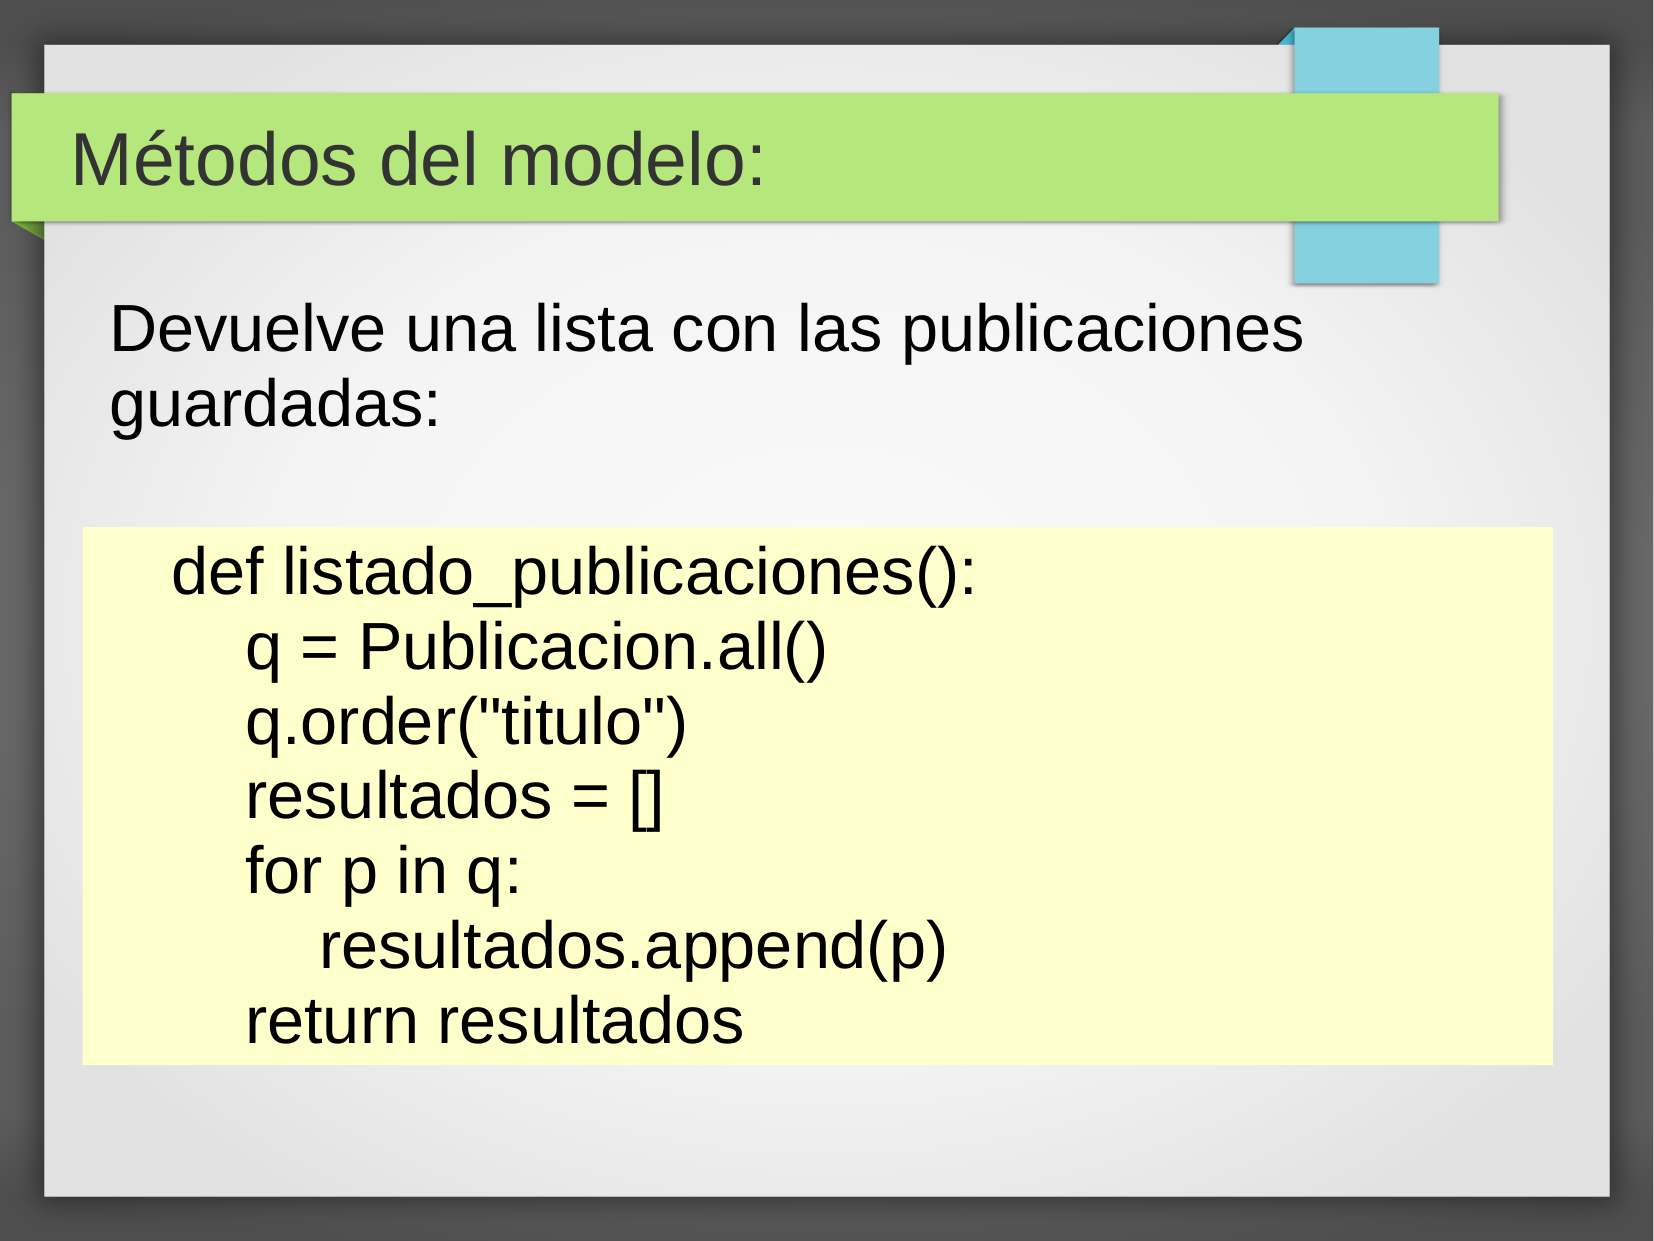

# Métodos del modelo:
Devuelve una lista con las publicaciones guardadas:
 def listado_publicaciones():
 q = Publicacion.all()
 q.order("titulo")
 resultados = []
 for p in q:
 resultados.append(p)
 return resultados